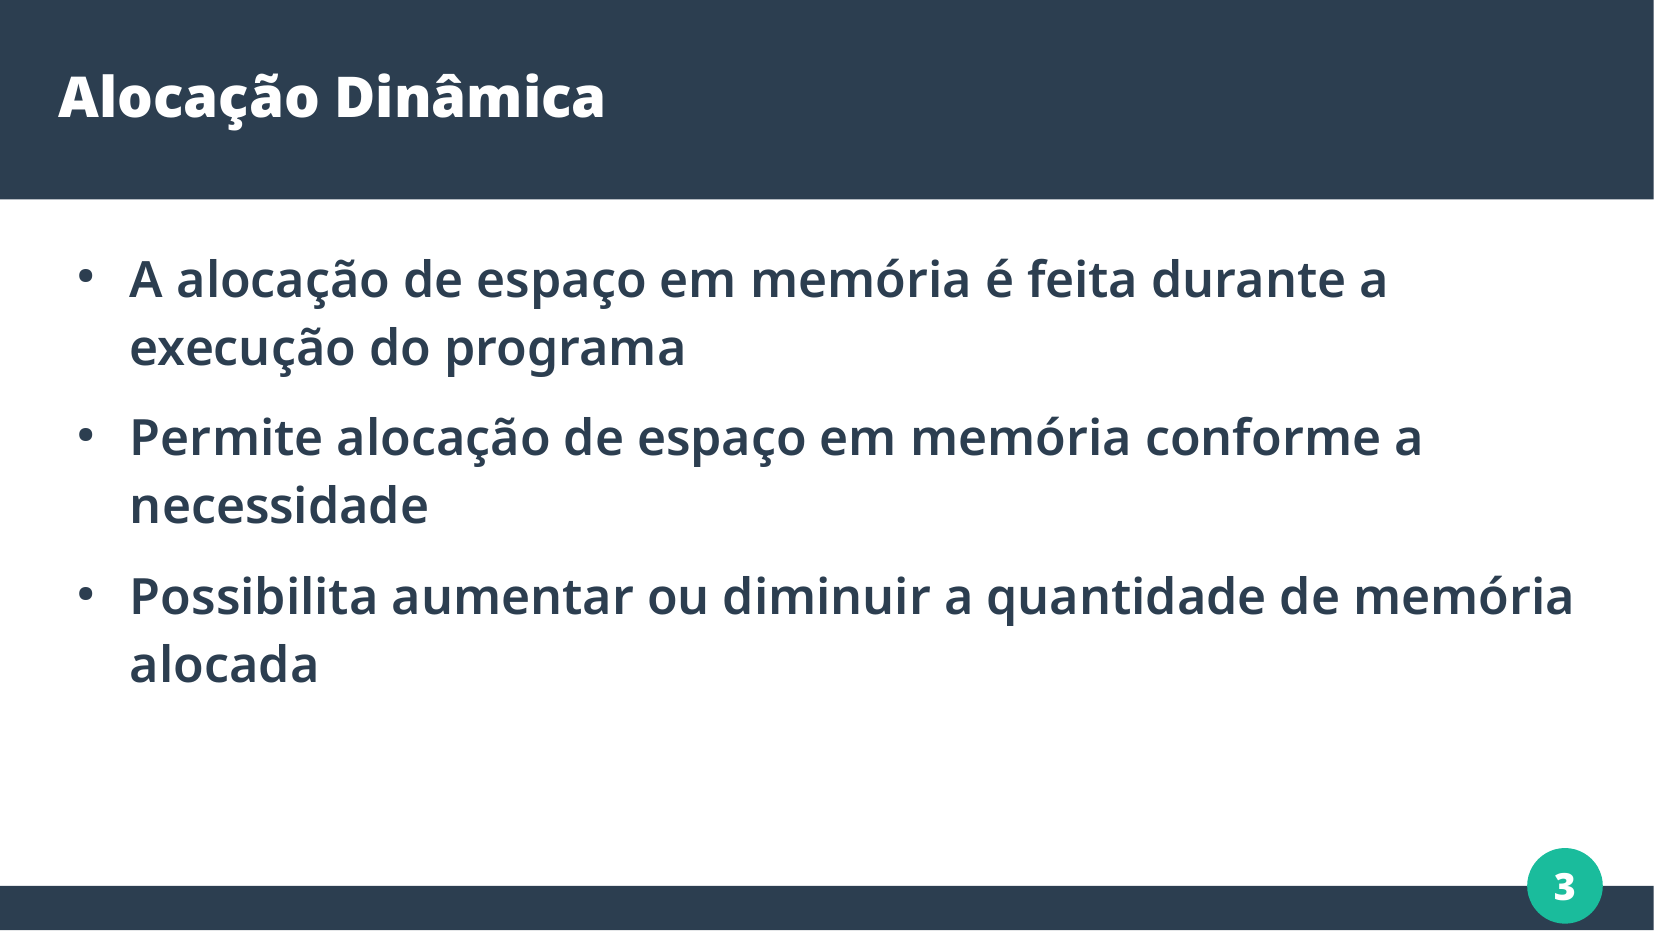

# Alocação Dinâmica
A alocação de espaço em memória é feita durante a execução do programa
Permite alocação de espaço em memória conforme a necessidade
Possibilita aumentar ou diminuir a quantidade de memória alocada